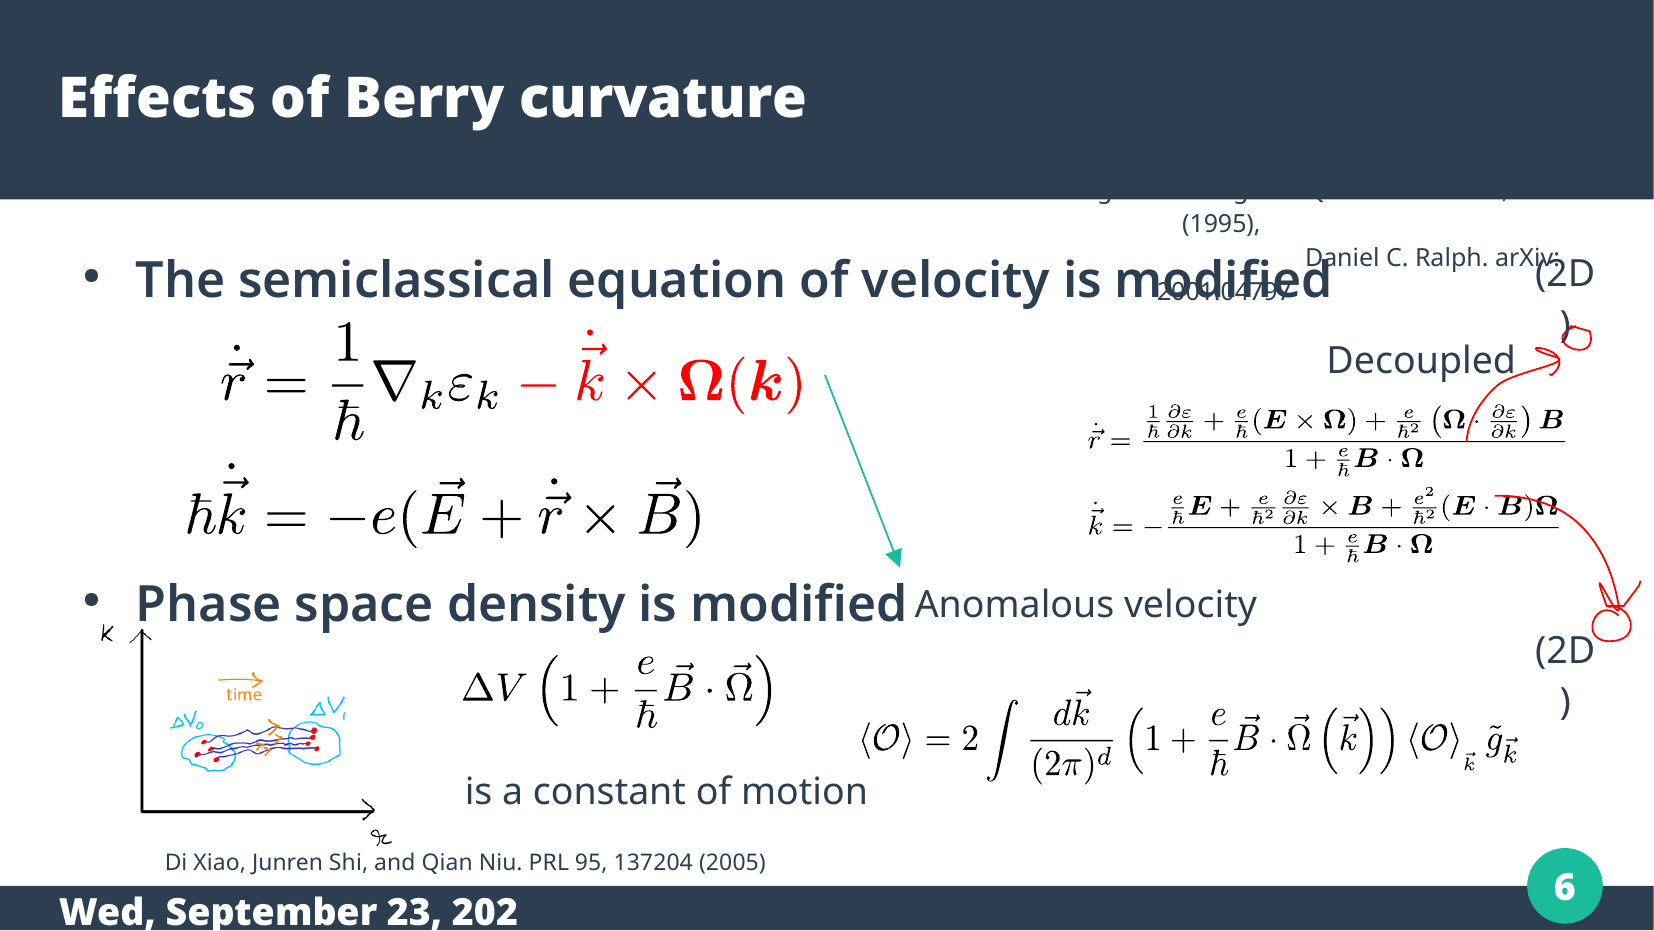

# Effects of Berry curvature
 Ming-Che Chang and Qian Niu PRL 75, 1348 (1995),
 Daniel C. Ralph. arXiv: 2001.04797
The semiclassical equation of velocity is modified
 Decoupled
(2D)
Phase space density is modified
Anomalous velocity
(2D)
is a constant of motion
Di Xiao, Junren Shi, and Qian Niu. PRL 95, 137204 (2005)